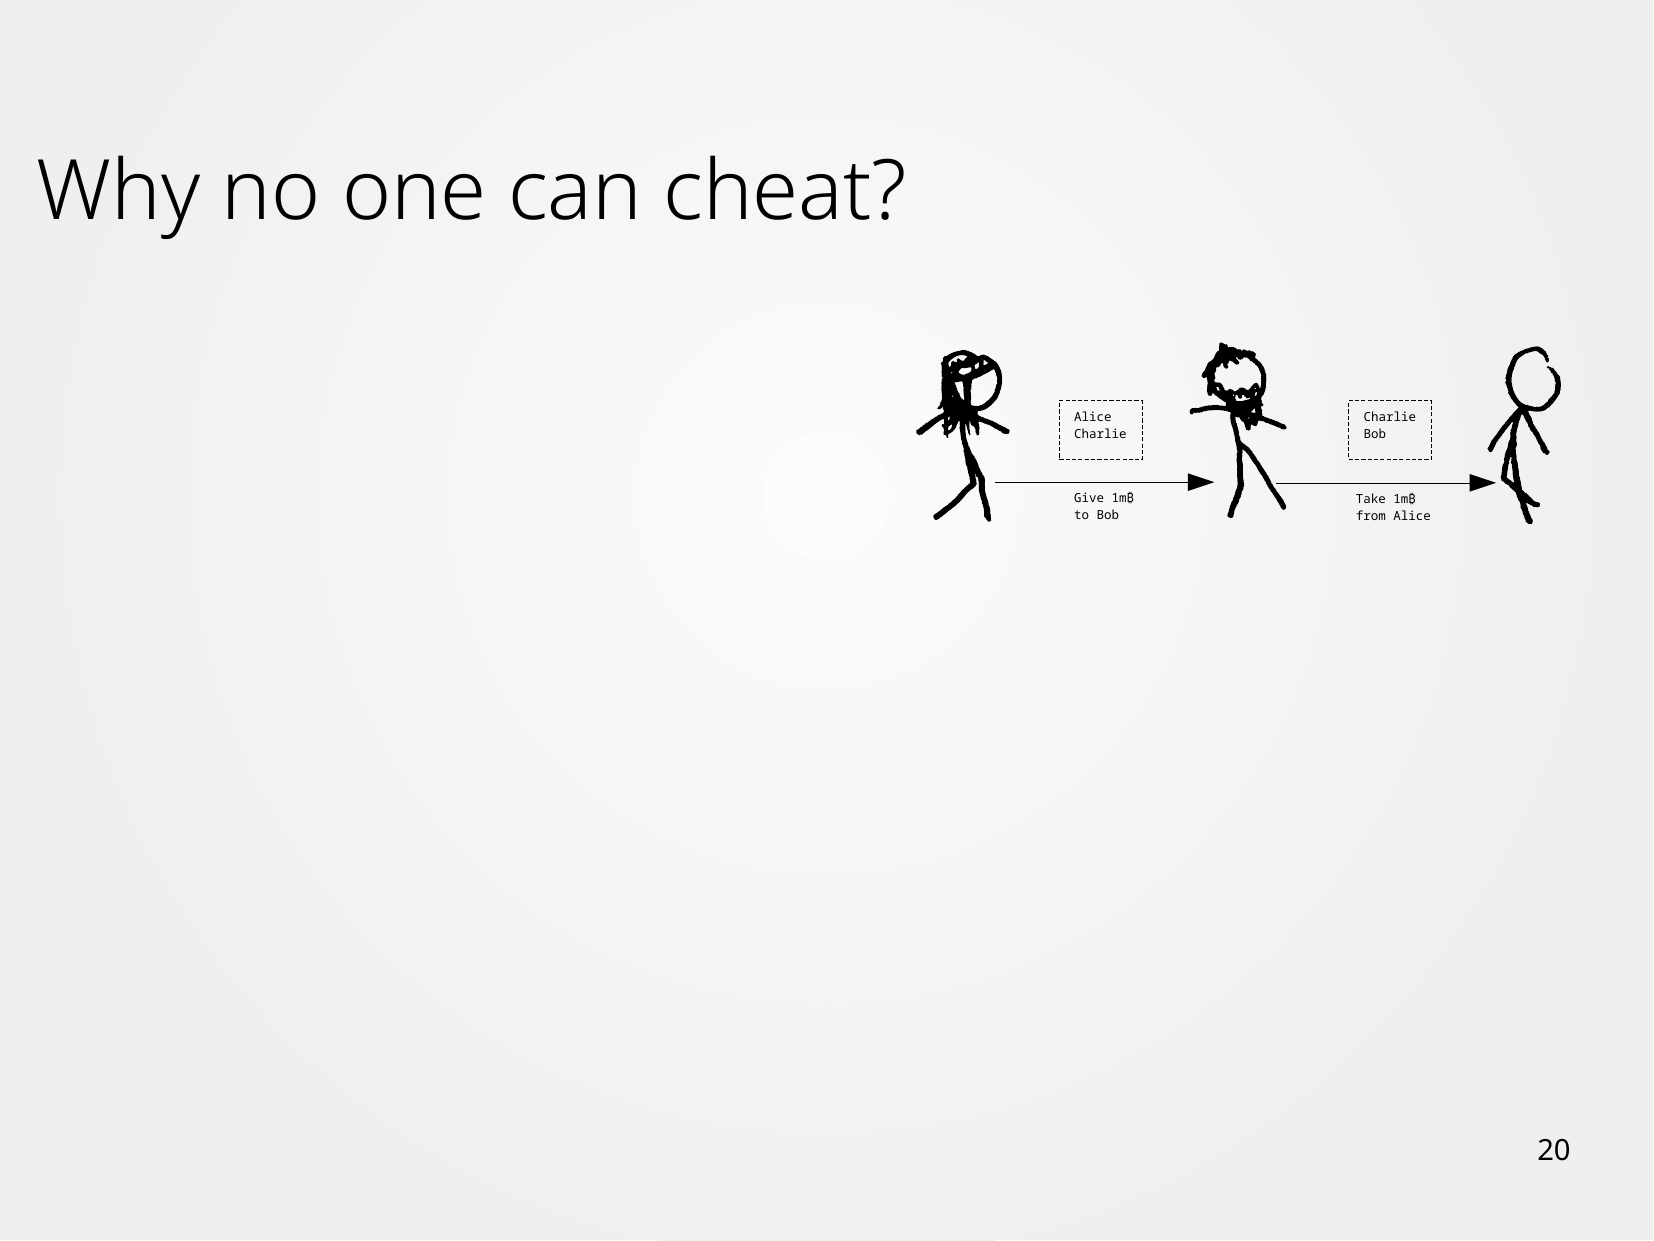

# Why no one can cheat?
Alice
Charlie
Charlie
Bob
Give 1m₿
to Bob
Take 1m₿
from Alice
20